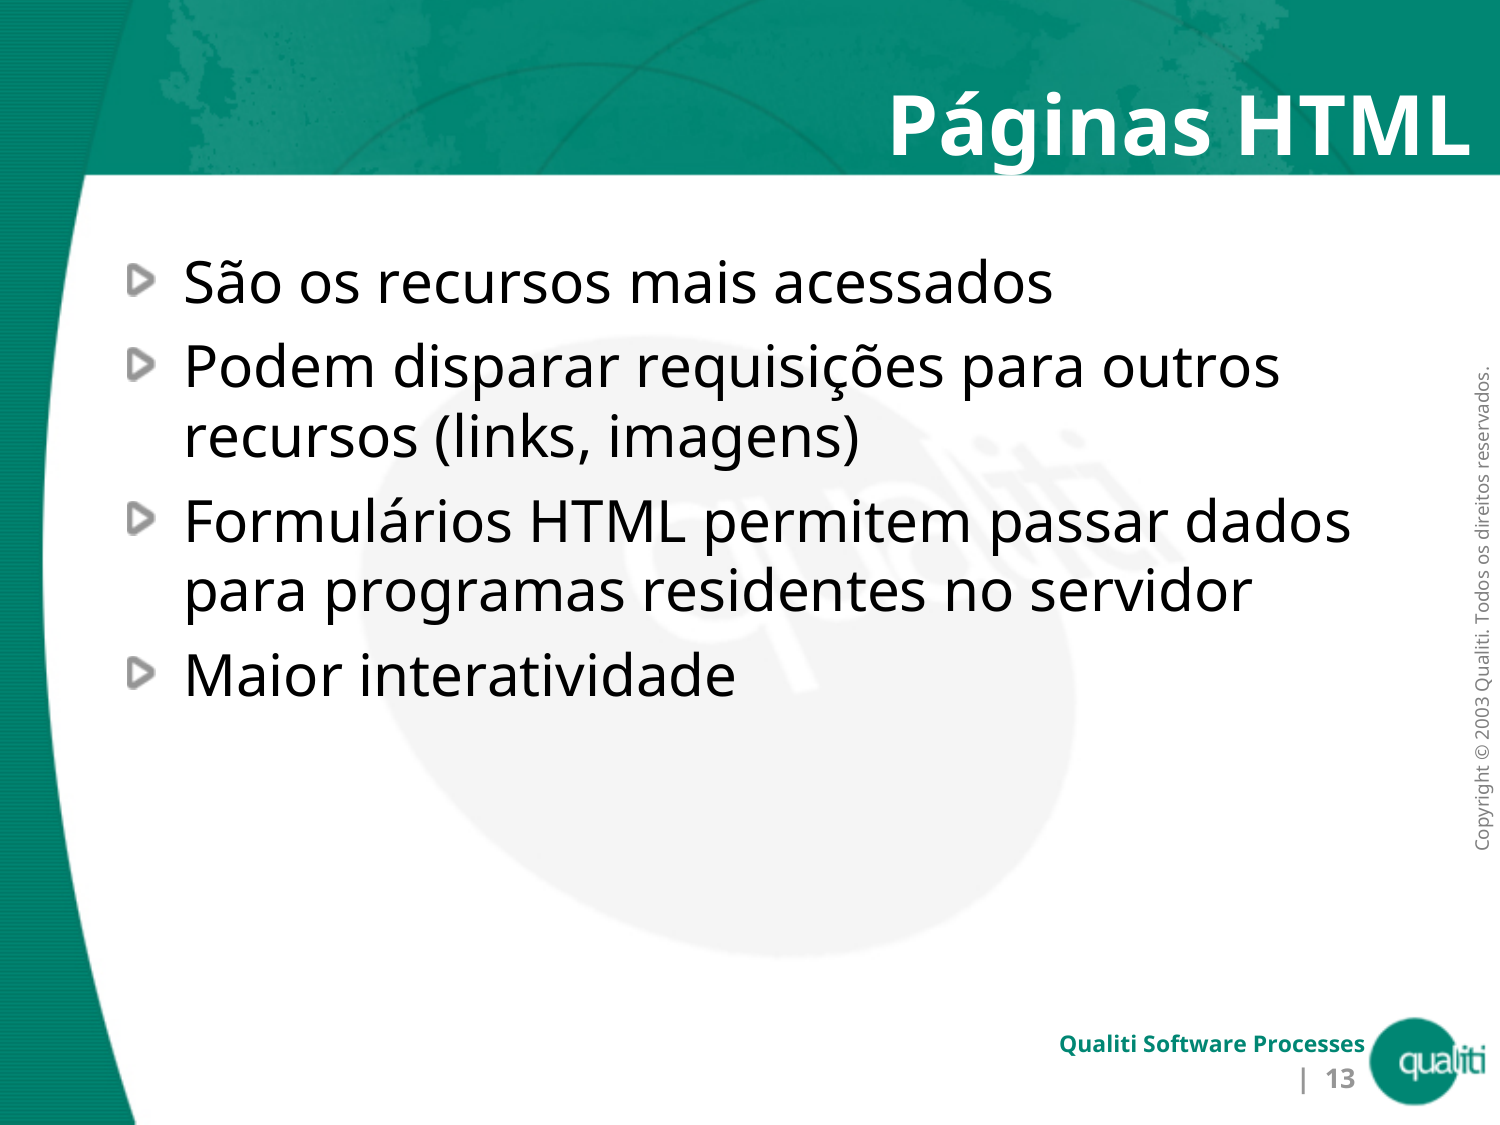

# Páginas HTML
São os recursos mais acessados
Podem disparar requisições para outros recursos (links, imagens)‏
Formulários HTML permitem passar dados para programas residentes no servidor
Maior interatividade